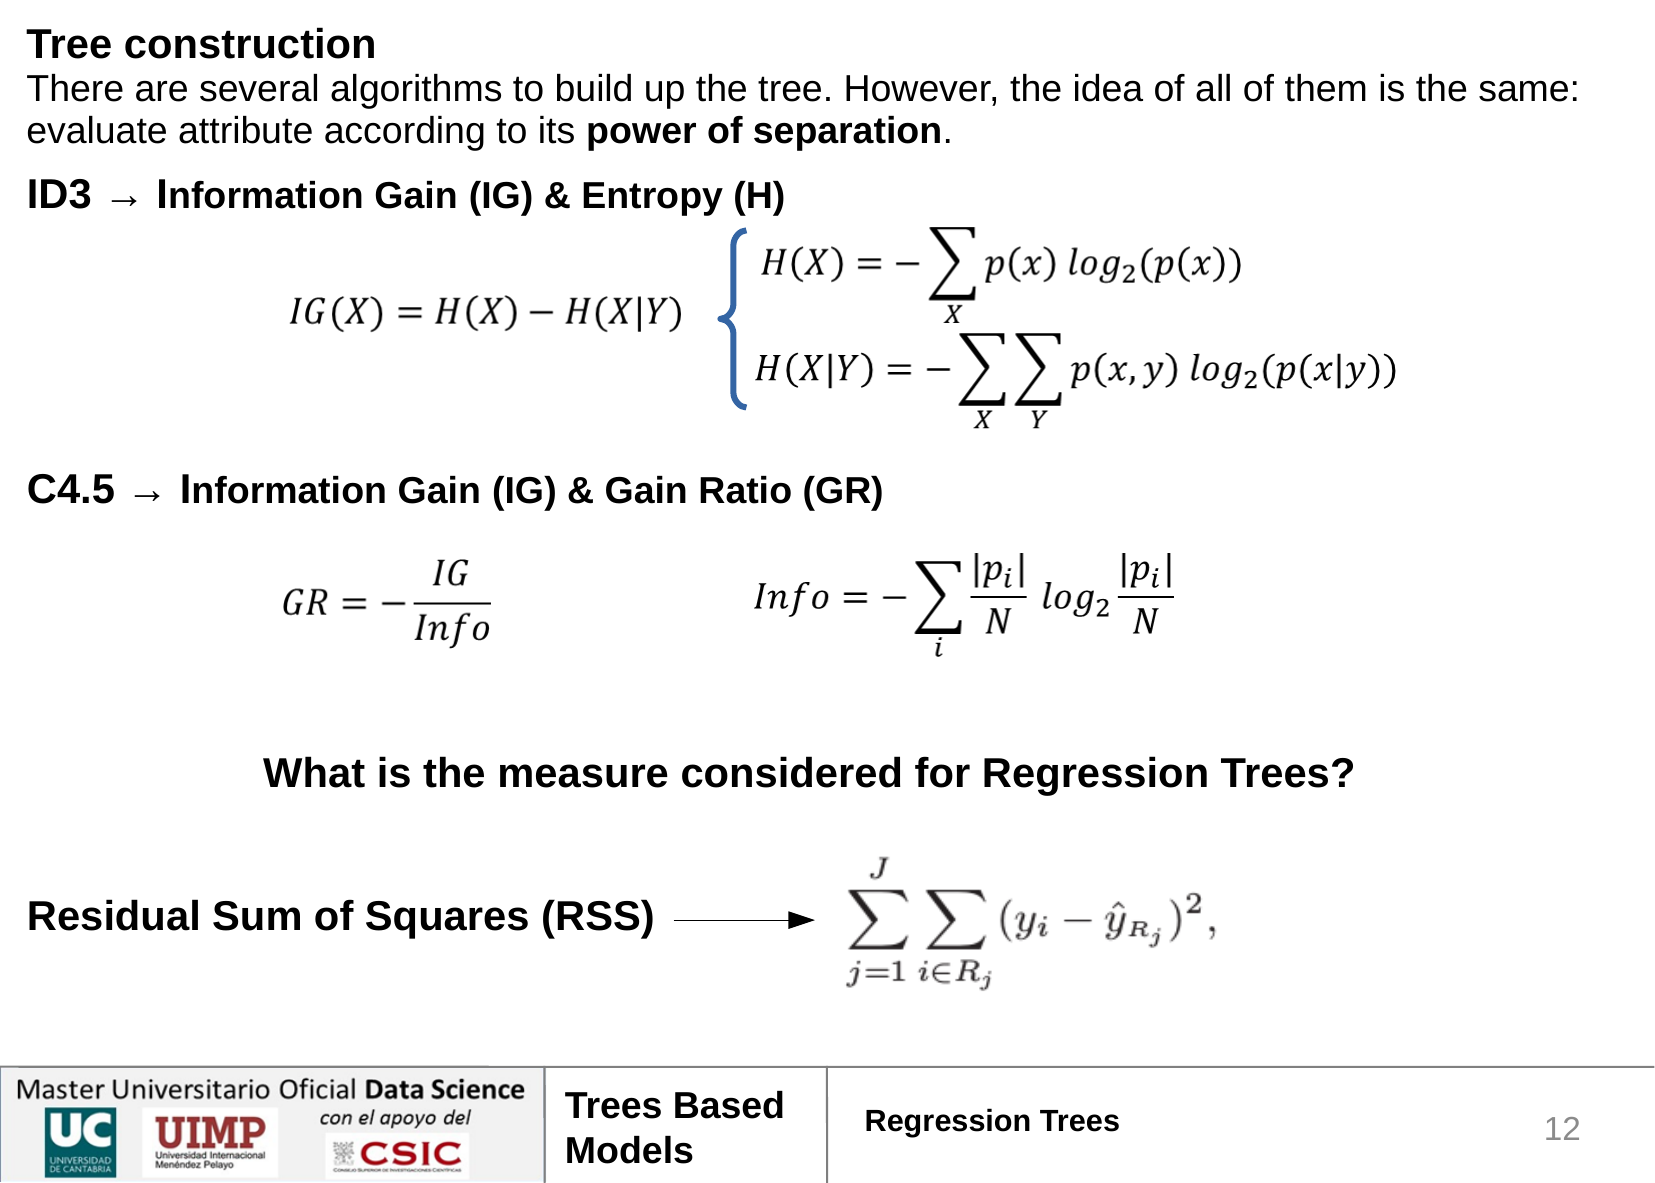

Tree construction
There are several algorithms to build up the tree. However, the idea of all of them is the same: evaluate attribute according to its power of separation.
ID3 → Information Gain (IG) & Entropy (H)
C4.5 → Information Gain (IG) & Gain Ratio (GR)
What is the measure considered for Regression Trees?
Residual Sum of Squares (RSS)
Regression Trees